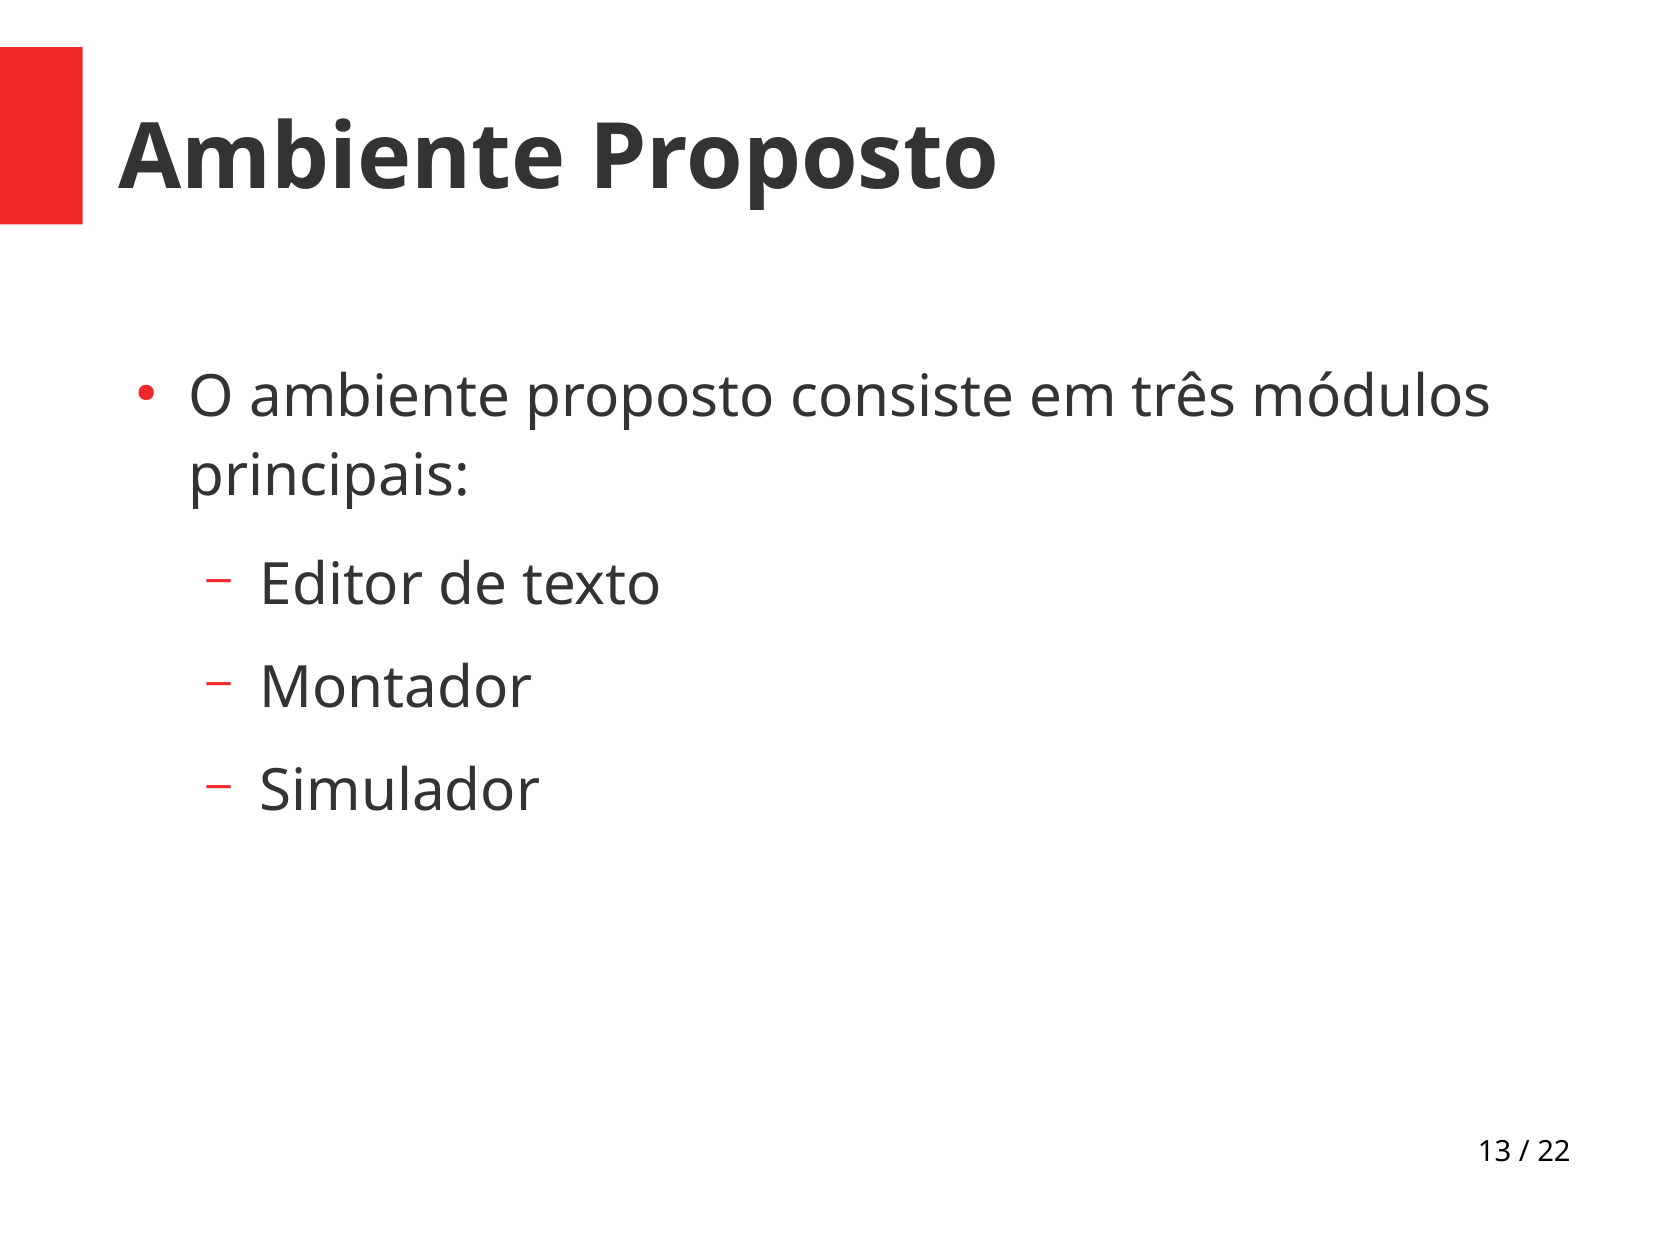

# Ambiente Proposto
O ambiente proposto consiste em três módulos principais:
Editor de texto
Montador
Simulador
13